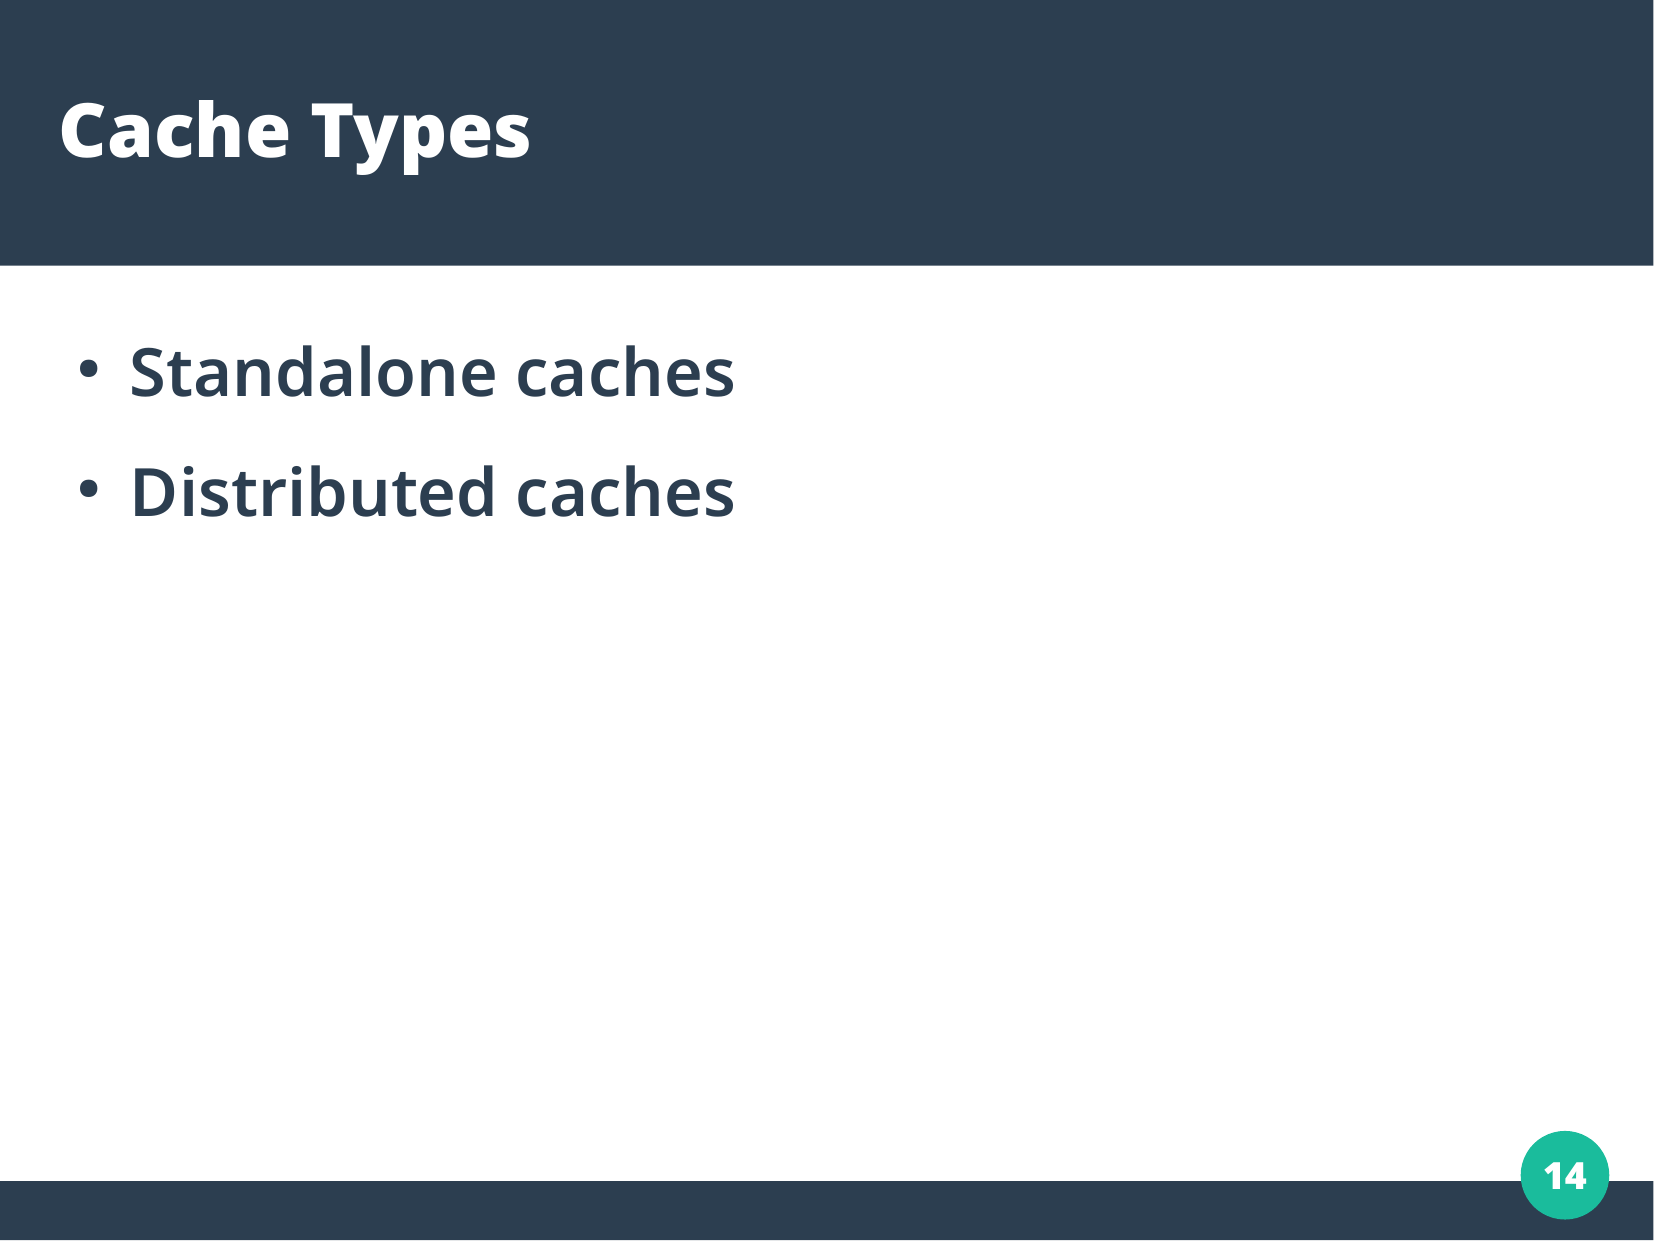

# Cache Types
Standalone caches
Distributed caches
14